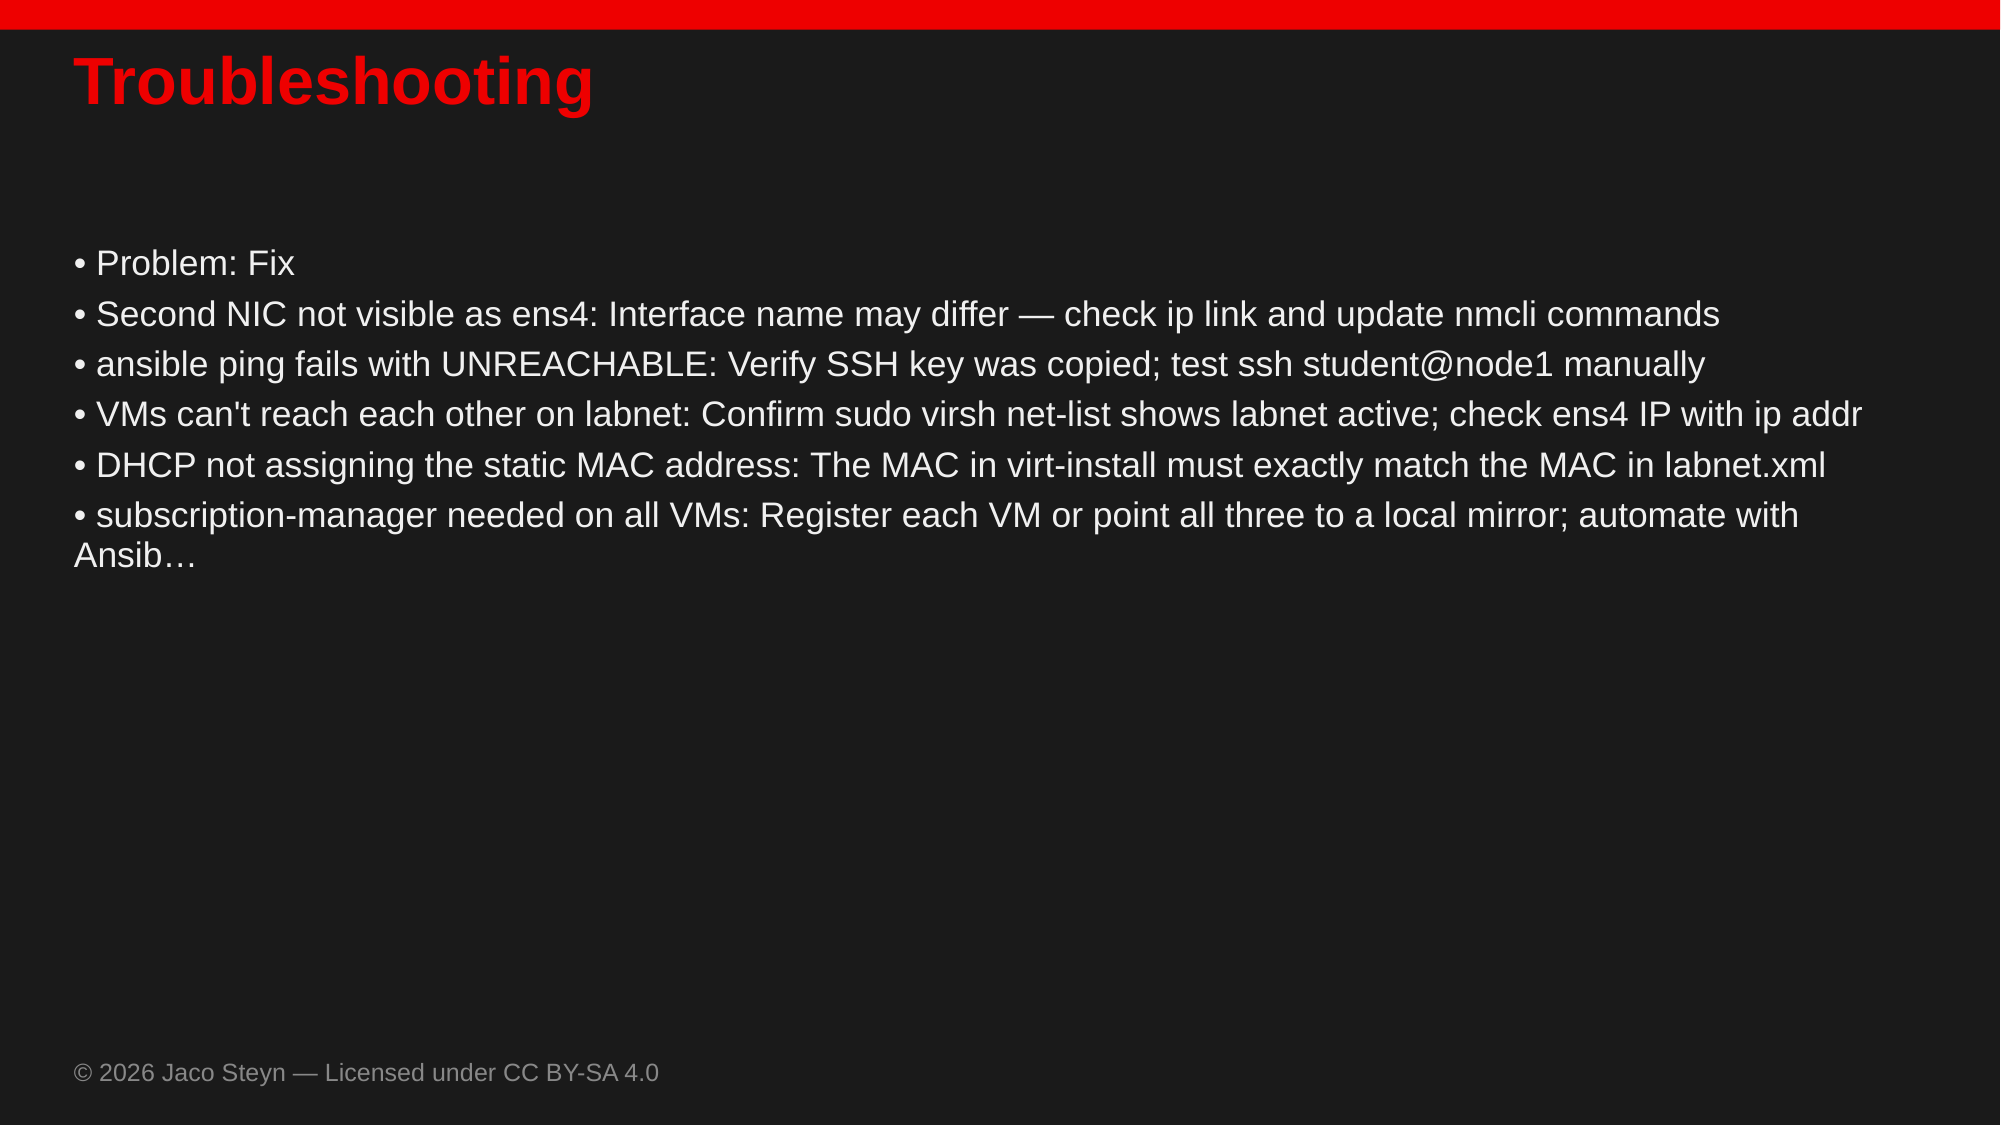

Troubleshooting
• Problem: Fix
• Second NIC not visible as ens4: Interface name may differ — check ip link and update nmcli commands
• ansible ping fails with UNREACHABLE: Verify SSH key was copied; test ssh student@node1 manually
• VMs can't reach each other on labnet: Confirm sudo virsh net-list shows labnet active; check ens4 IP with ip addr
• DHCP not assigning the static MAC address: The MAC in virt-install must exactly match the MAC in labnet.xml
• subscription-manager needed on all VMs: Register each VM or point all three to a local mirror; automate with Ansib…
© 2026 Jaco Steyn — Licensed under CC BY-SA 4.0